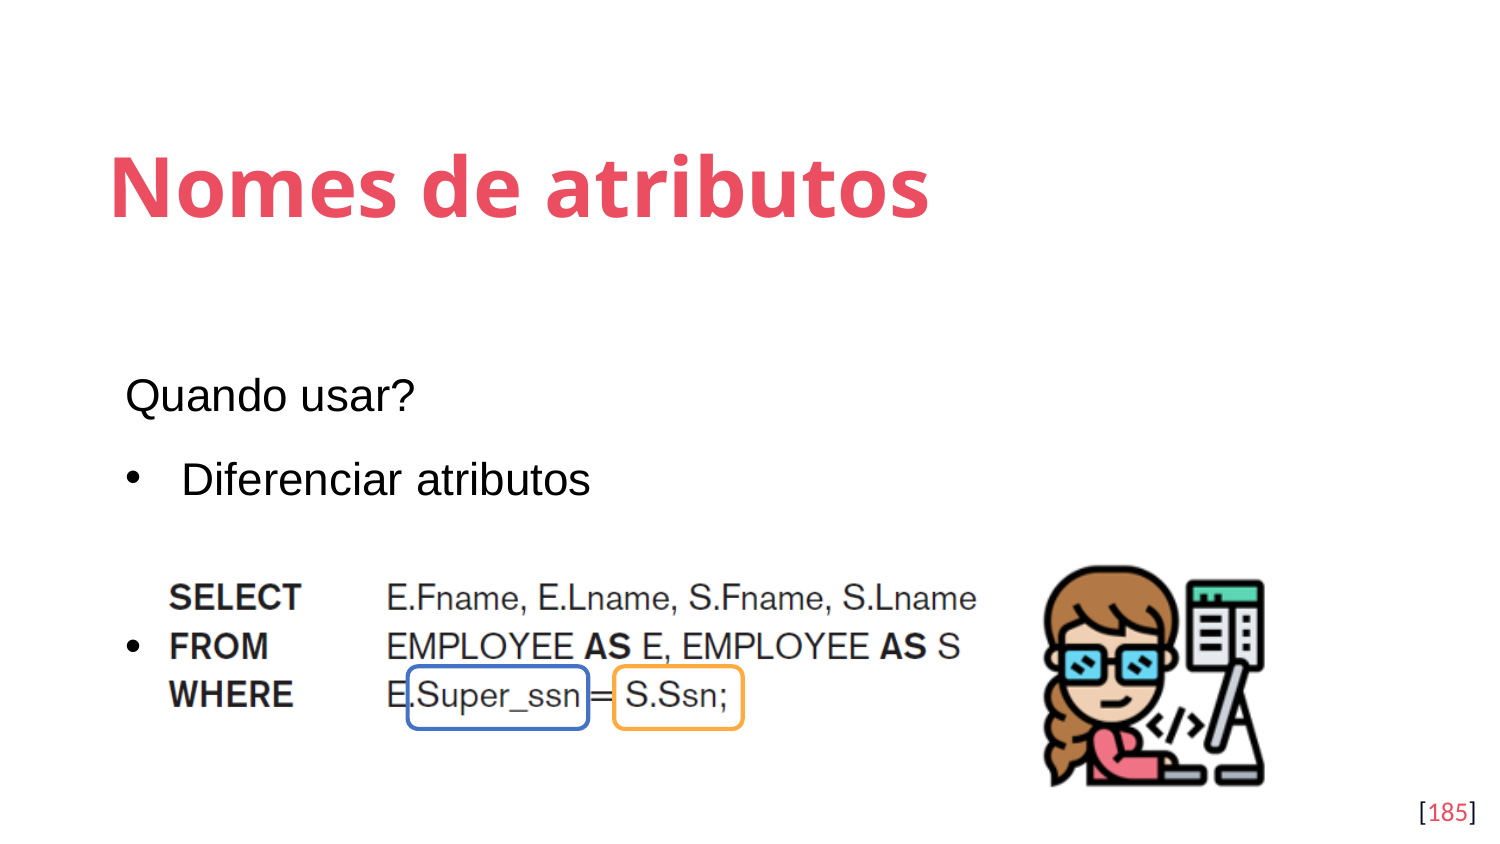

Nomes de atributos
Quando usar?
Diferenciar atributos